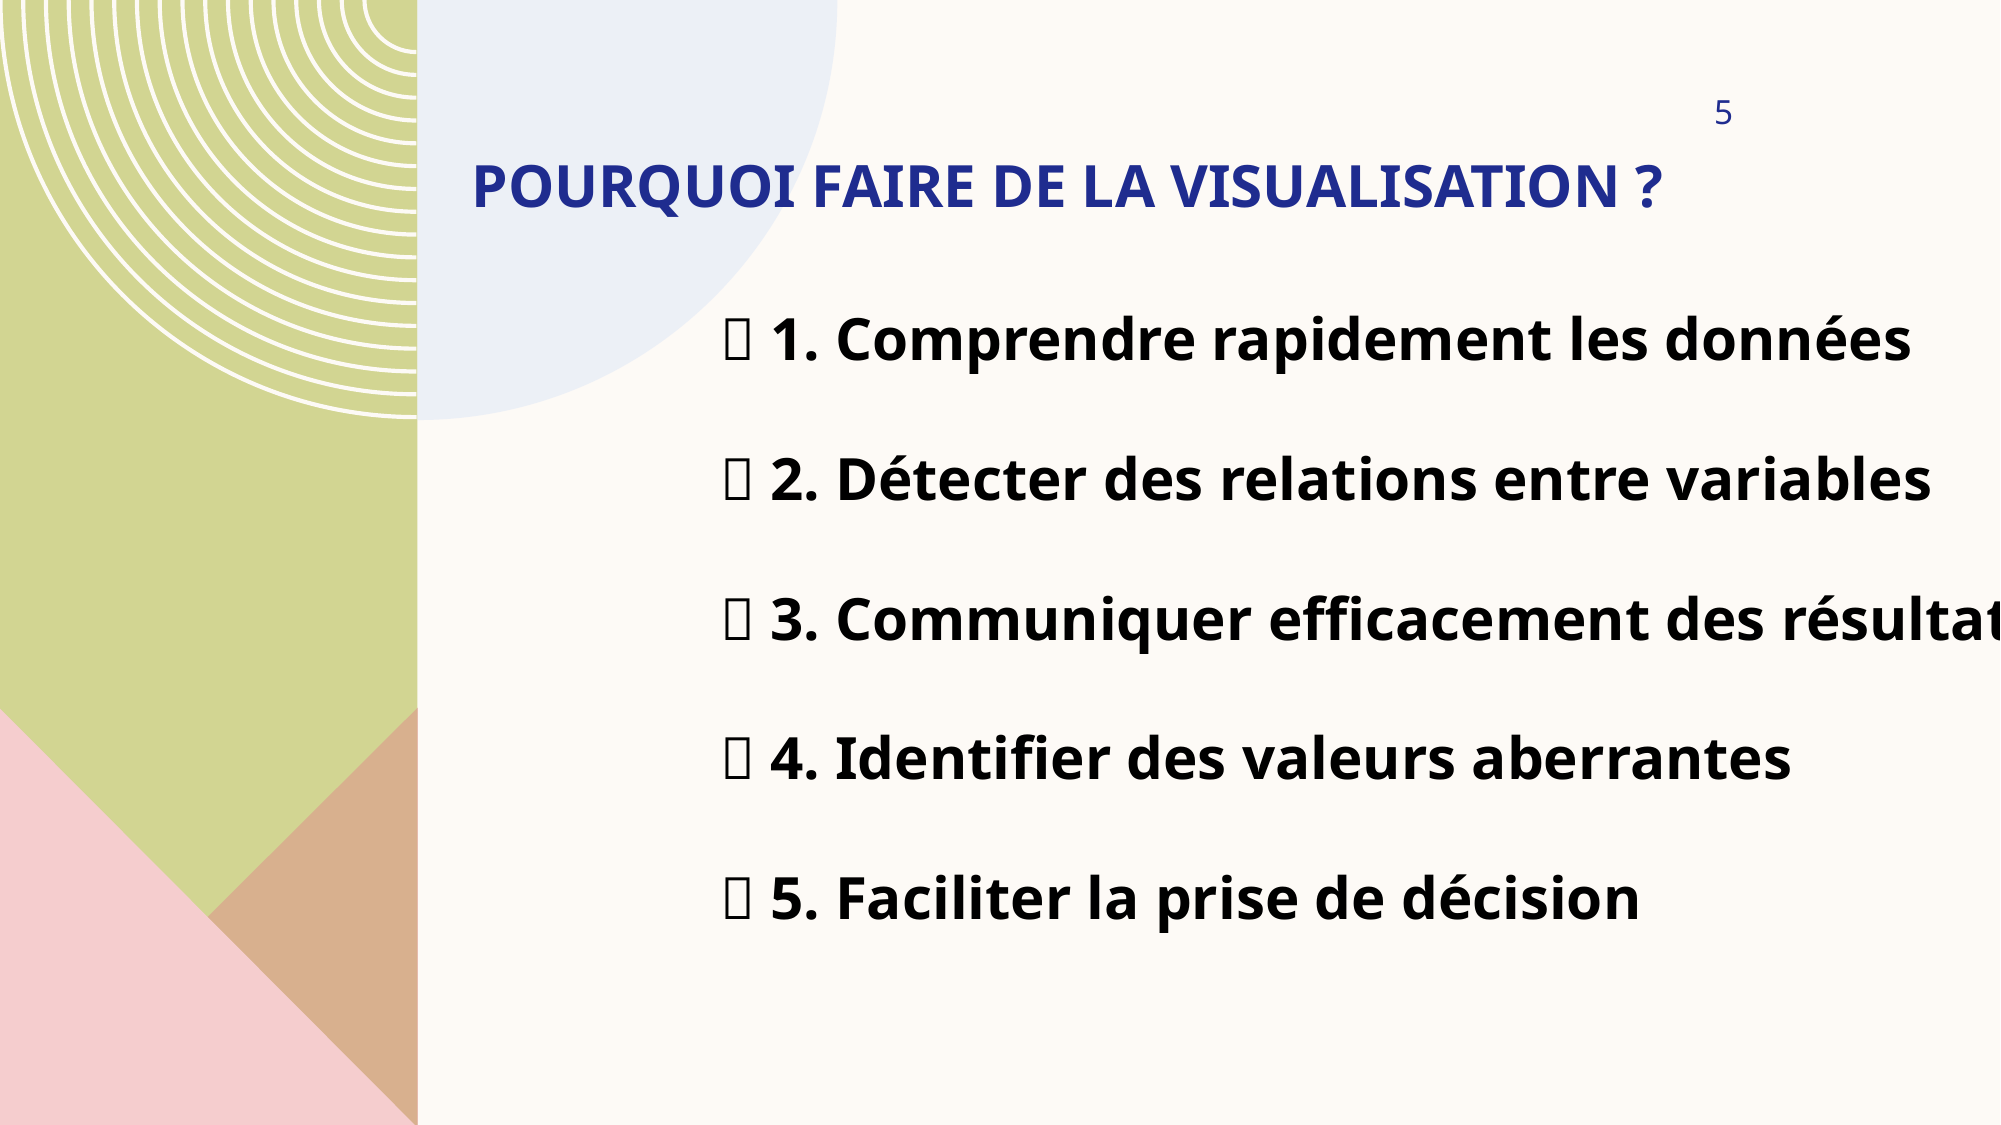

# Pourquoi faire de la Visualisation ?
🔹 1. Comprendre rapidement les données
🔹 2. Détecter des relations entre variables
🔹 3. Communiquer efficacement des résultats
🔹 4. Identifier des valeurs aberrantes
🔹 5. Faciliter la prise de décision